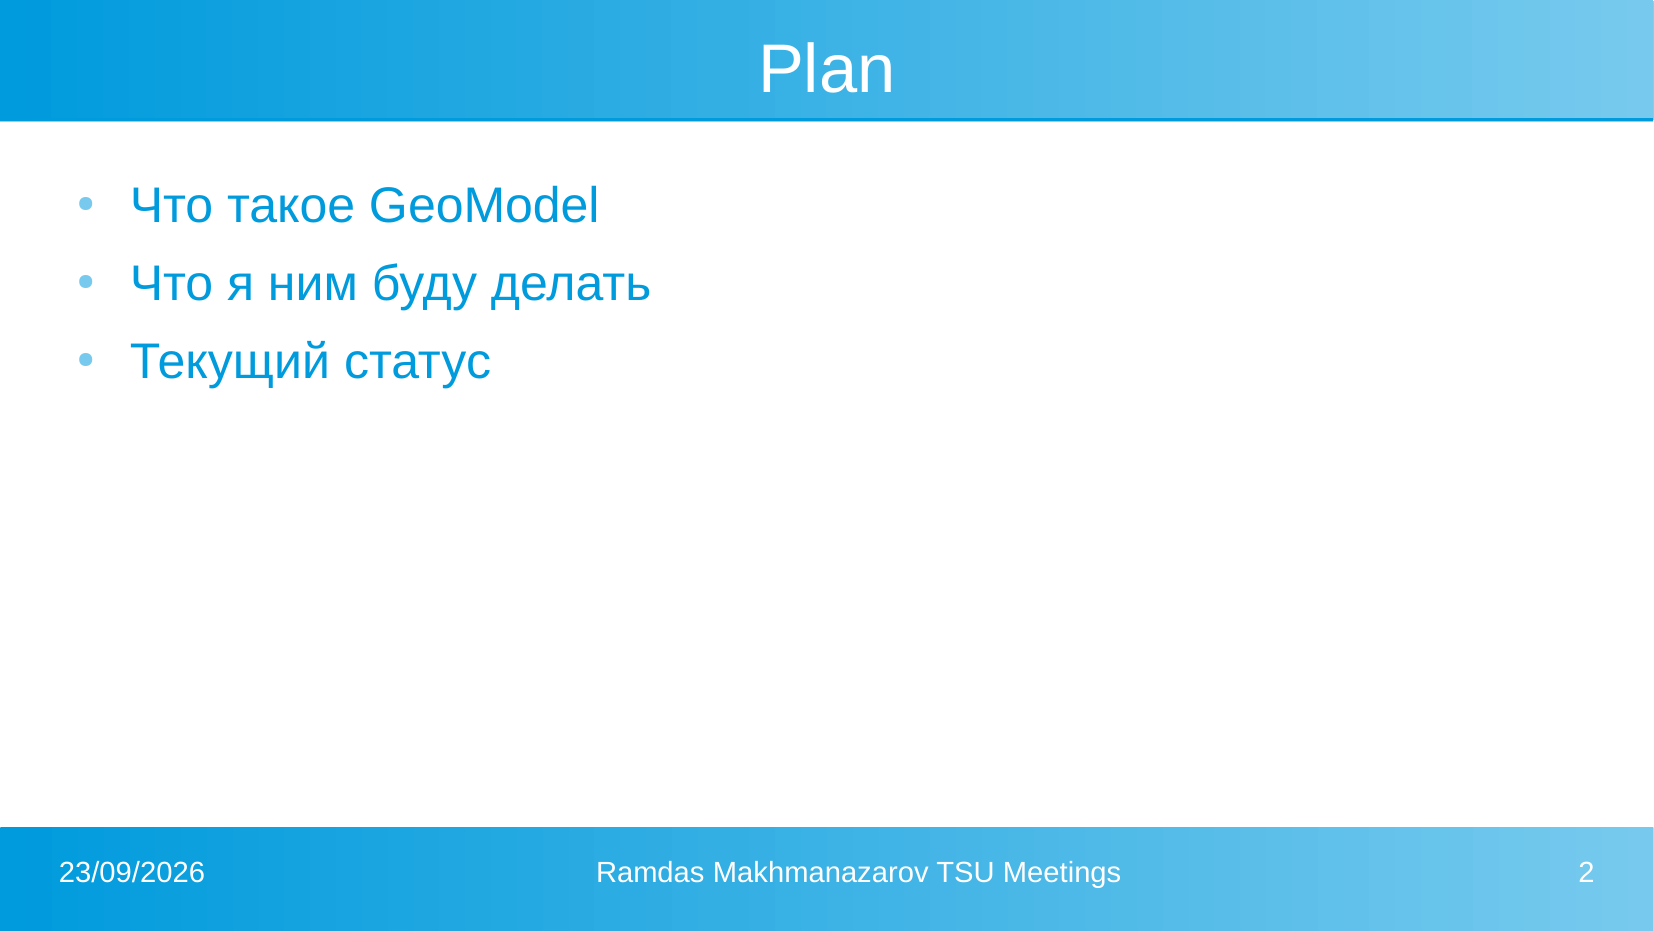

Plan
# Что такое GeoModel
Что я ним буду делать
Текущий статус
Ramdas Makhmanazarov, Geant4 TSU meetings
2